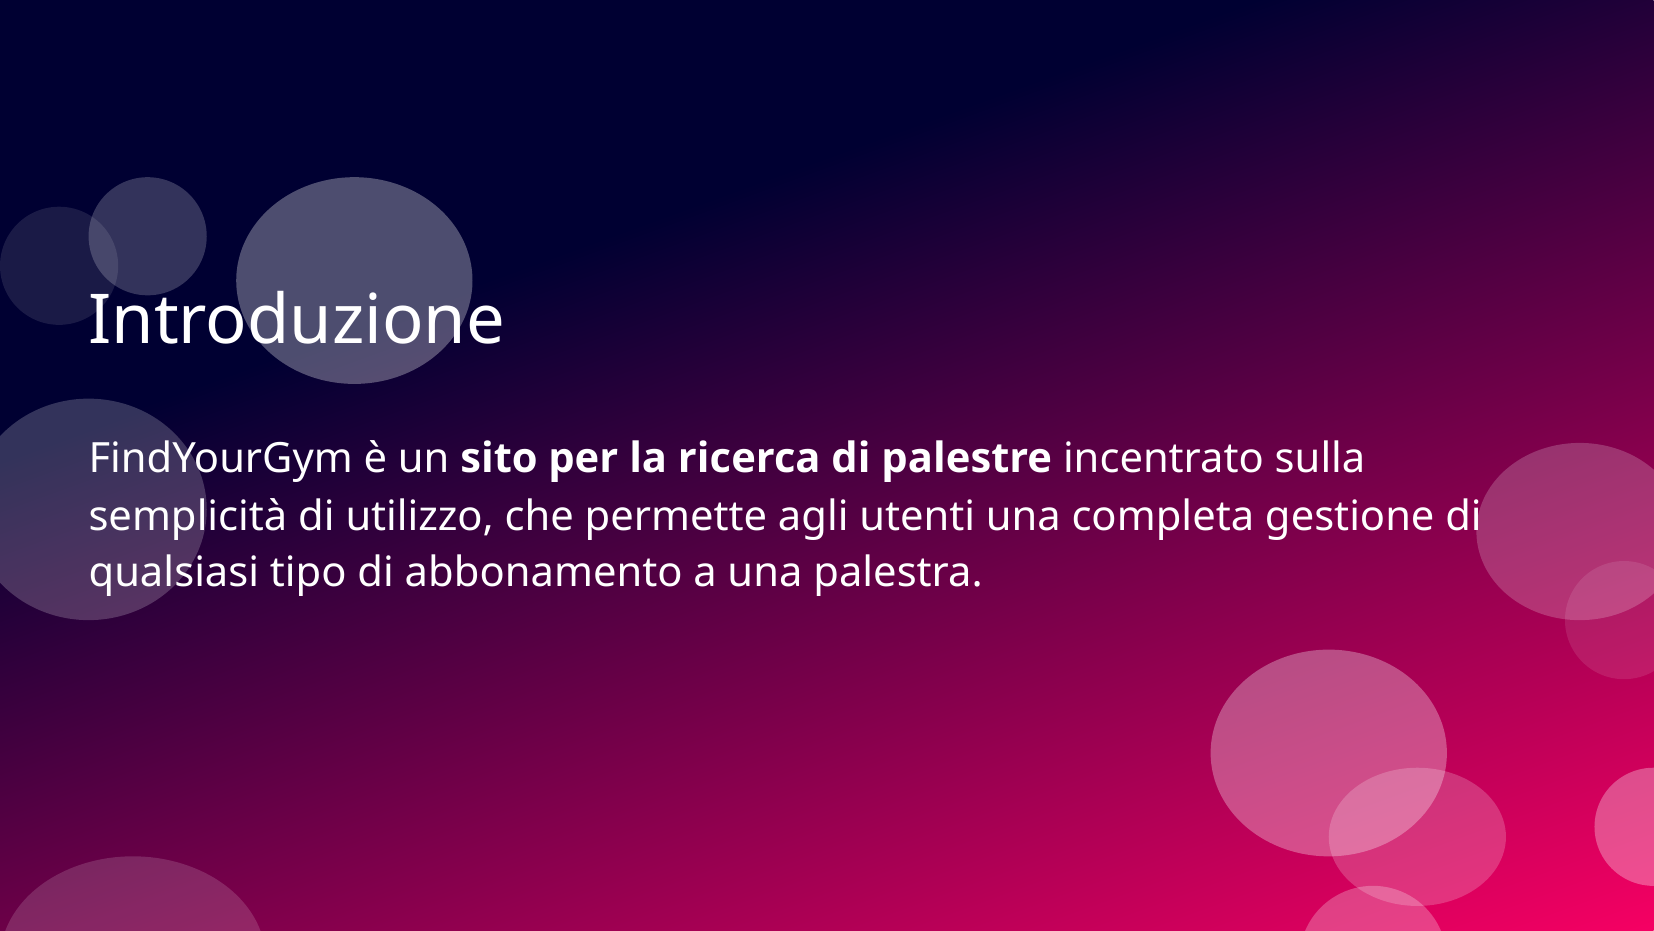

# Introduzione
FindYourGym è un sito per la ricerca di palestre incentrato sulla semplicità di utilizzo, che permette agli utenti una completa gestione di qualsiasi tipo di abbonamento a una palestra.